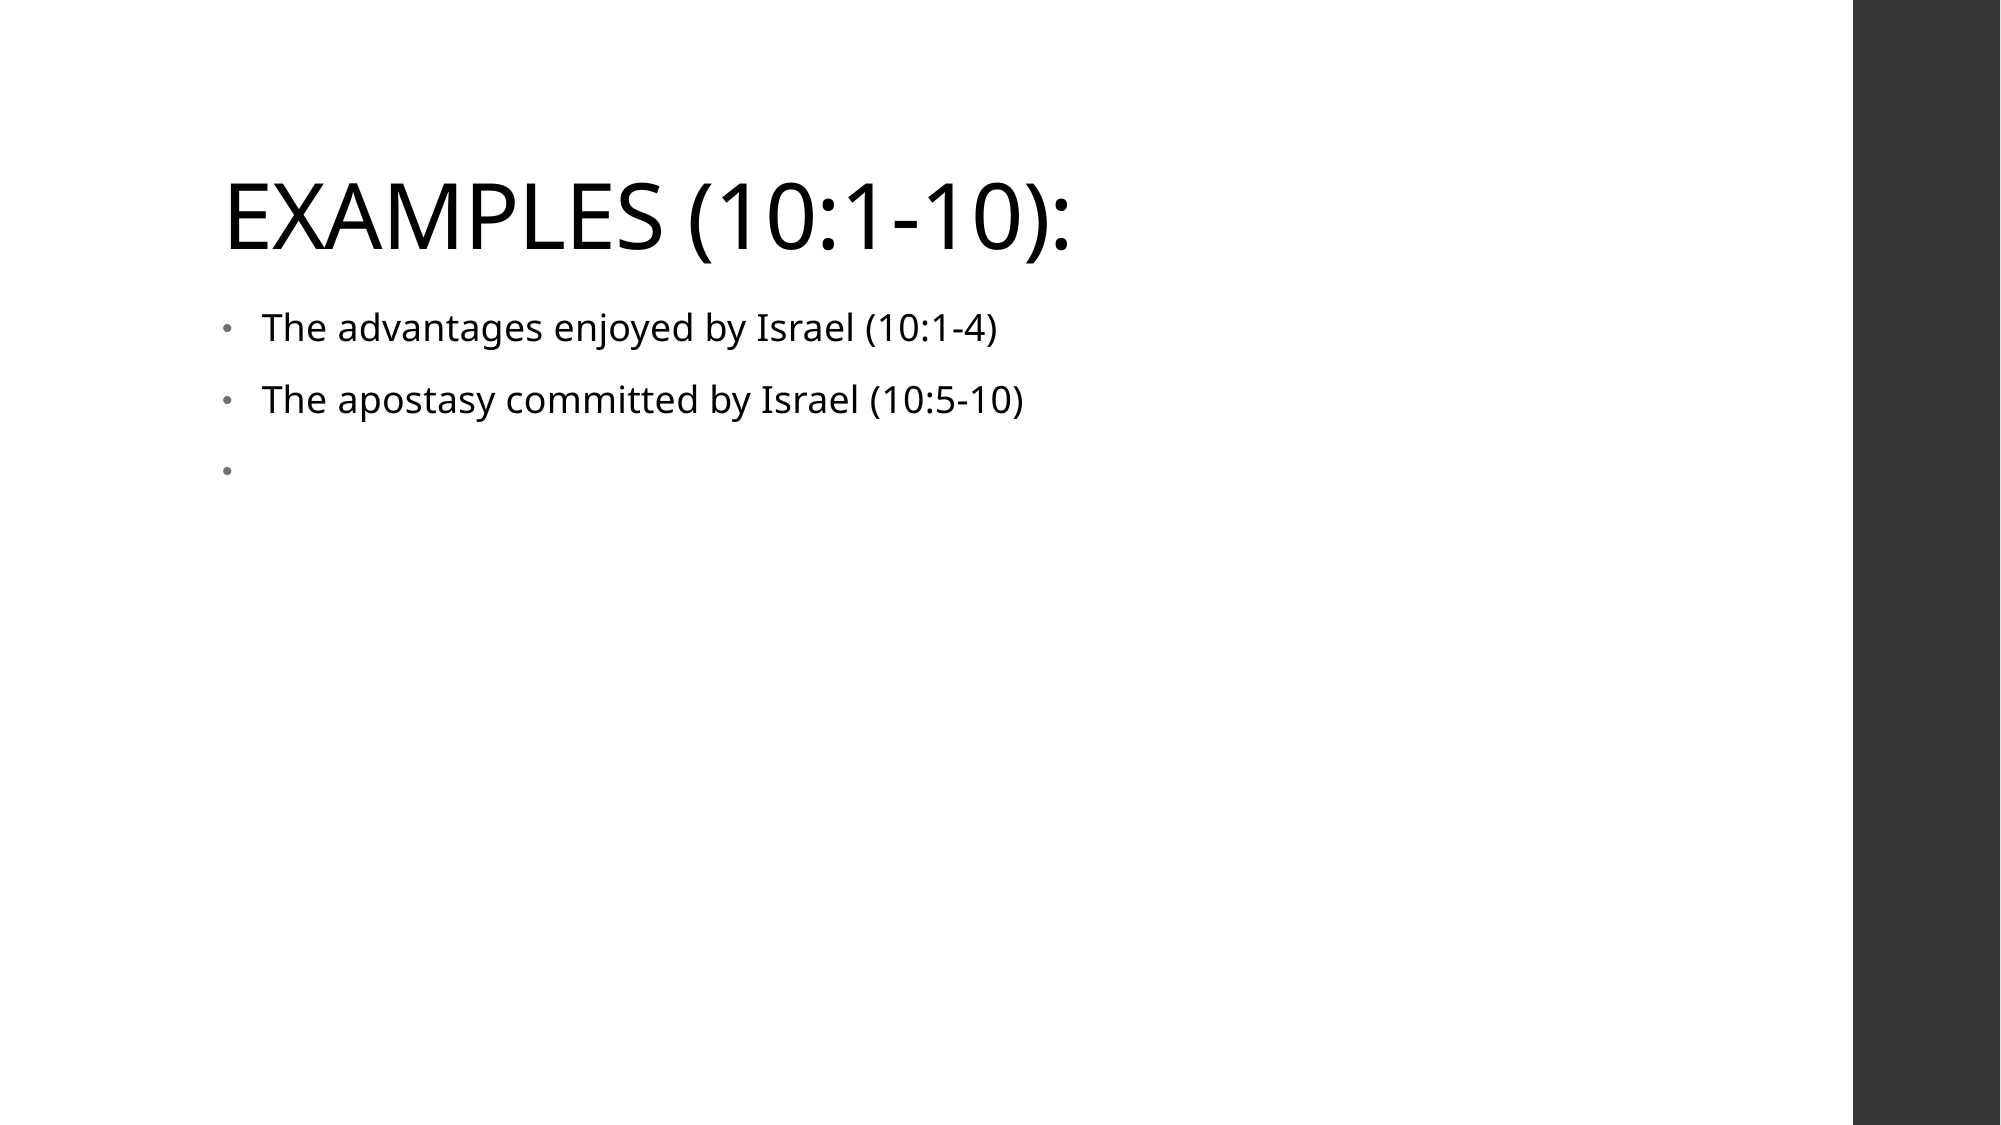

# EXAMPLES (10:1-10):
 The advantages enjoyed by Israel (10:1-4)
 The apostasy committed by Israel (10:5-10)